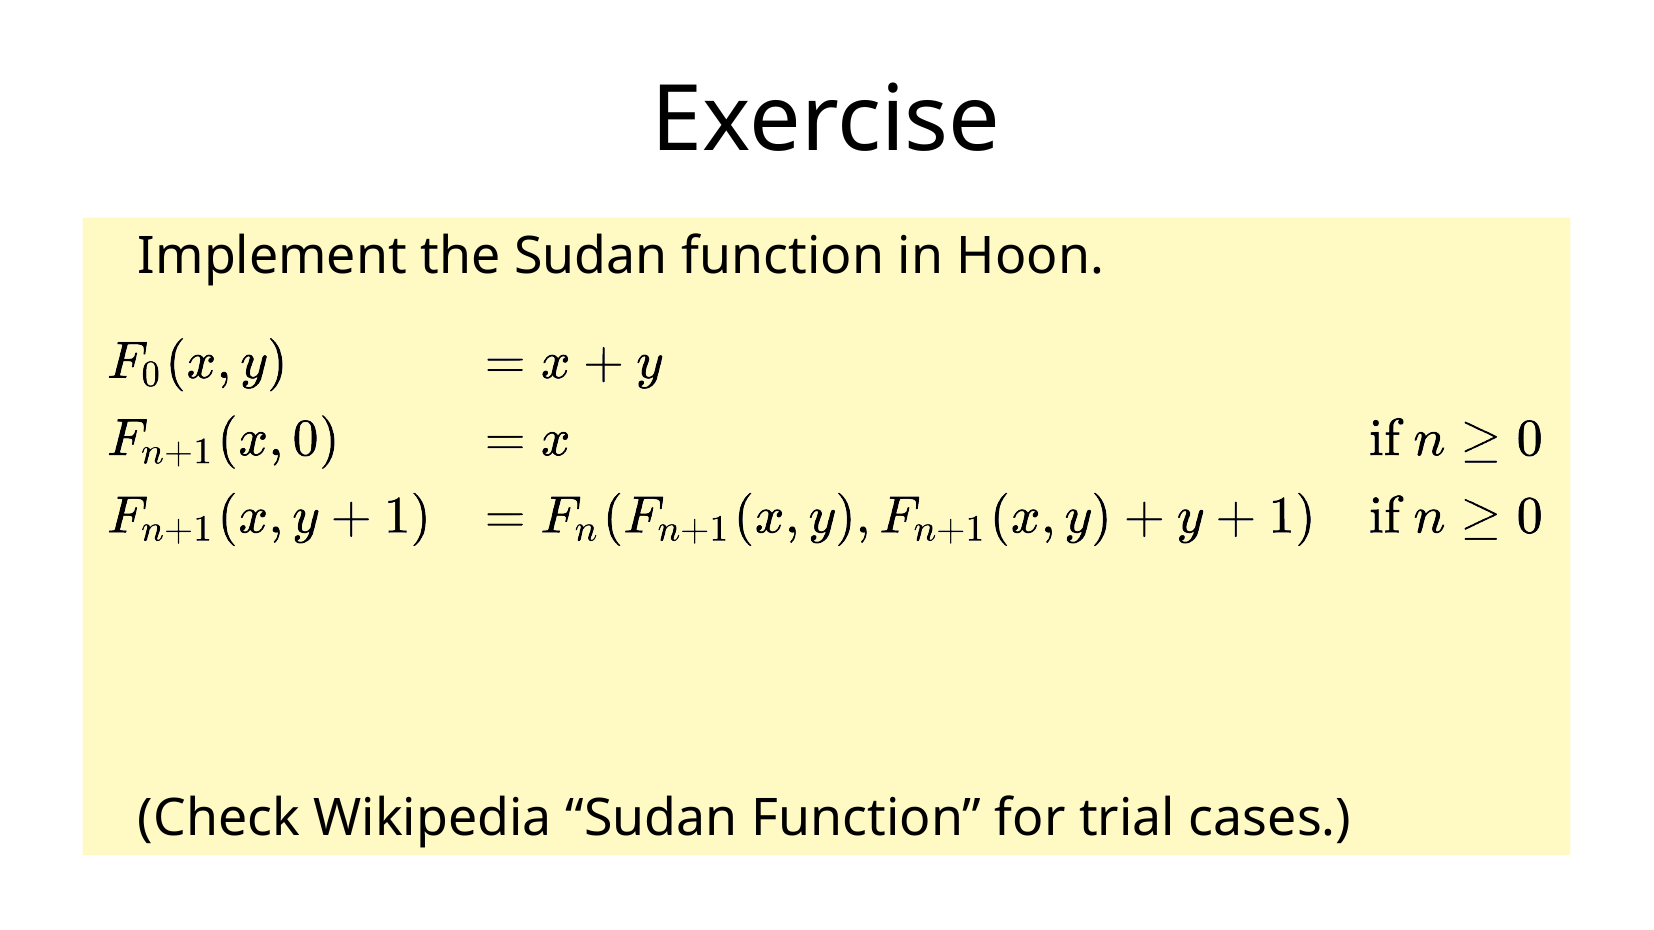

# Exercise
Implement the Sudan function in Hoon.
(Check Wikipedia “Sudan Function” for trial cases.)